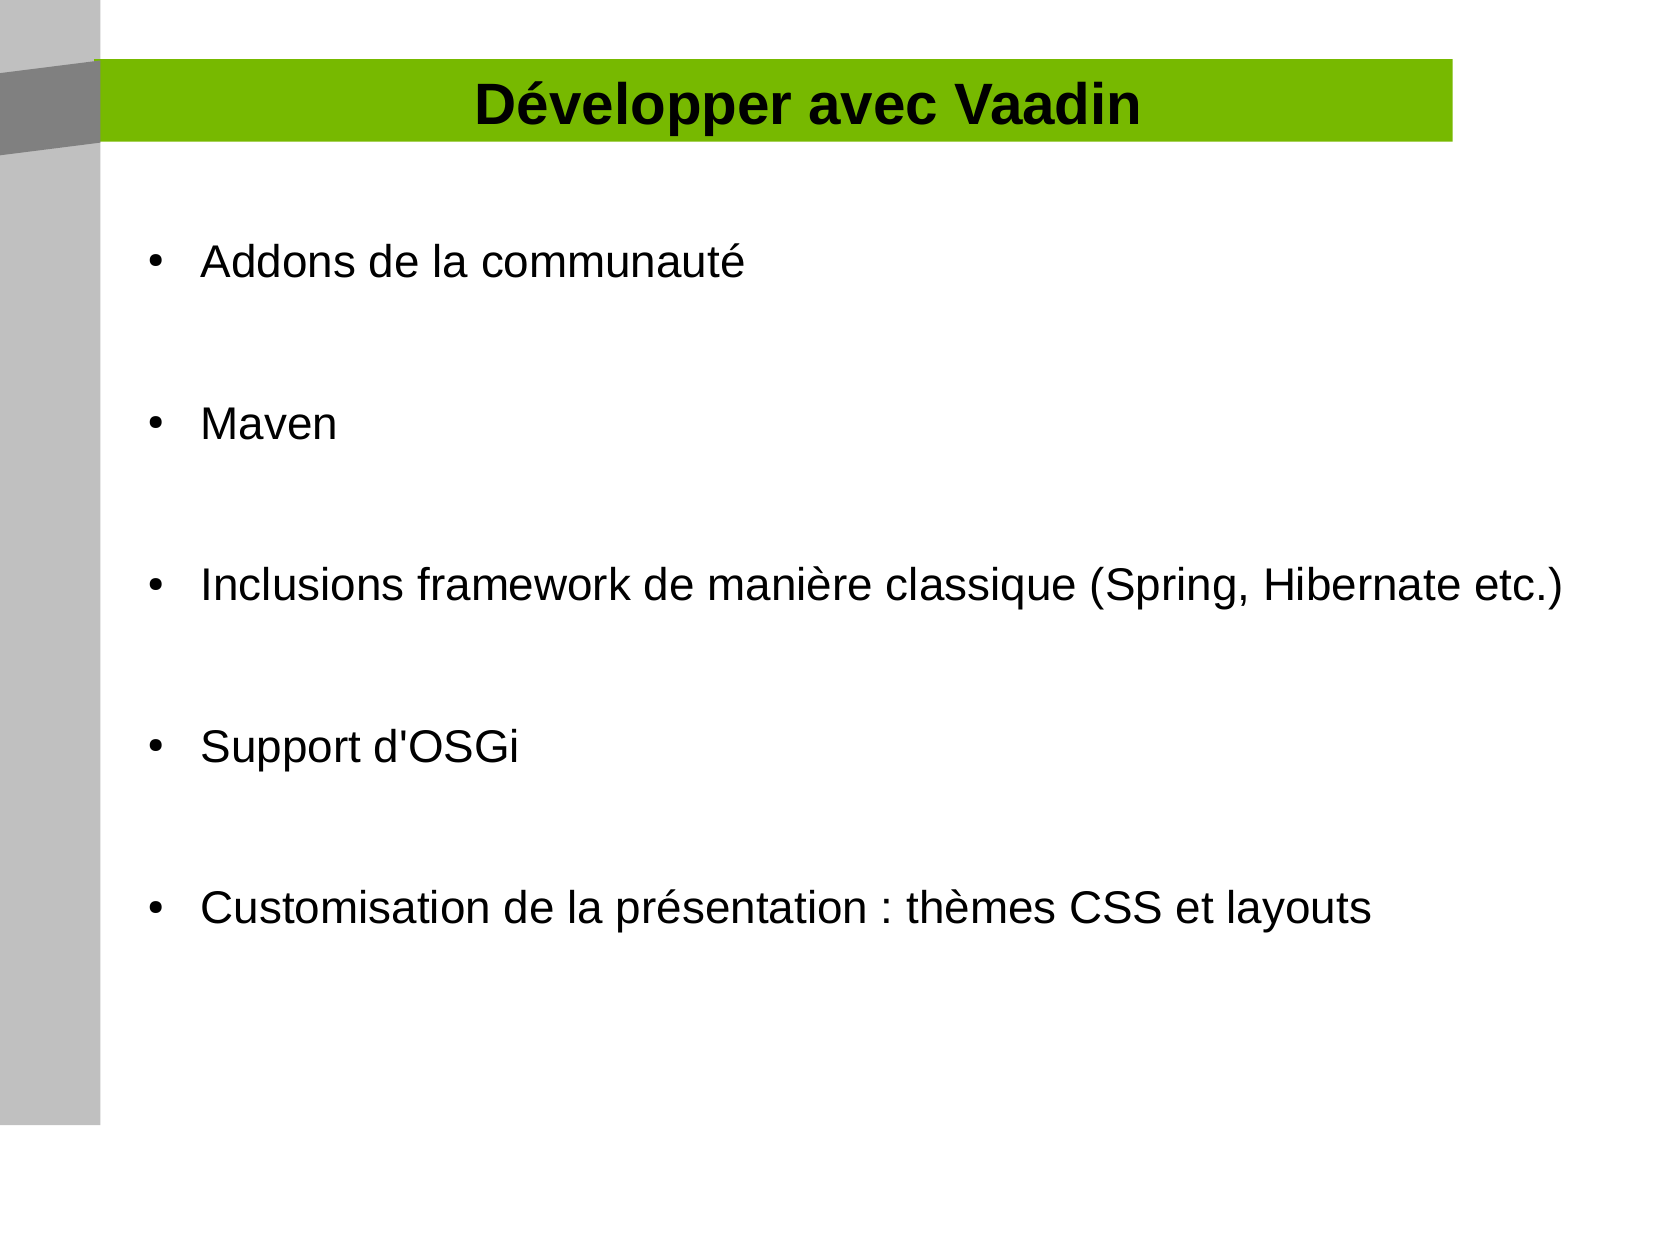

# Développer avec Vaadin
Addons de la communauté
Maven
Inclusions framework de manière classique (Spring, Hibernate etc.)
Support d'OSGi
Customisation de la présentation : thèmes CSS et layouts